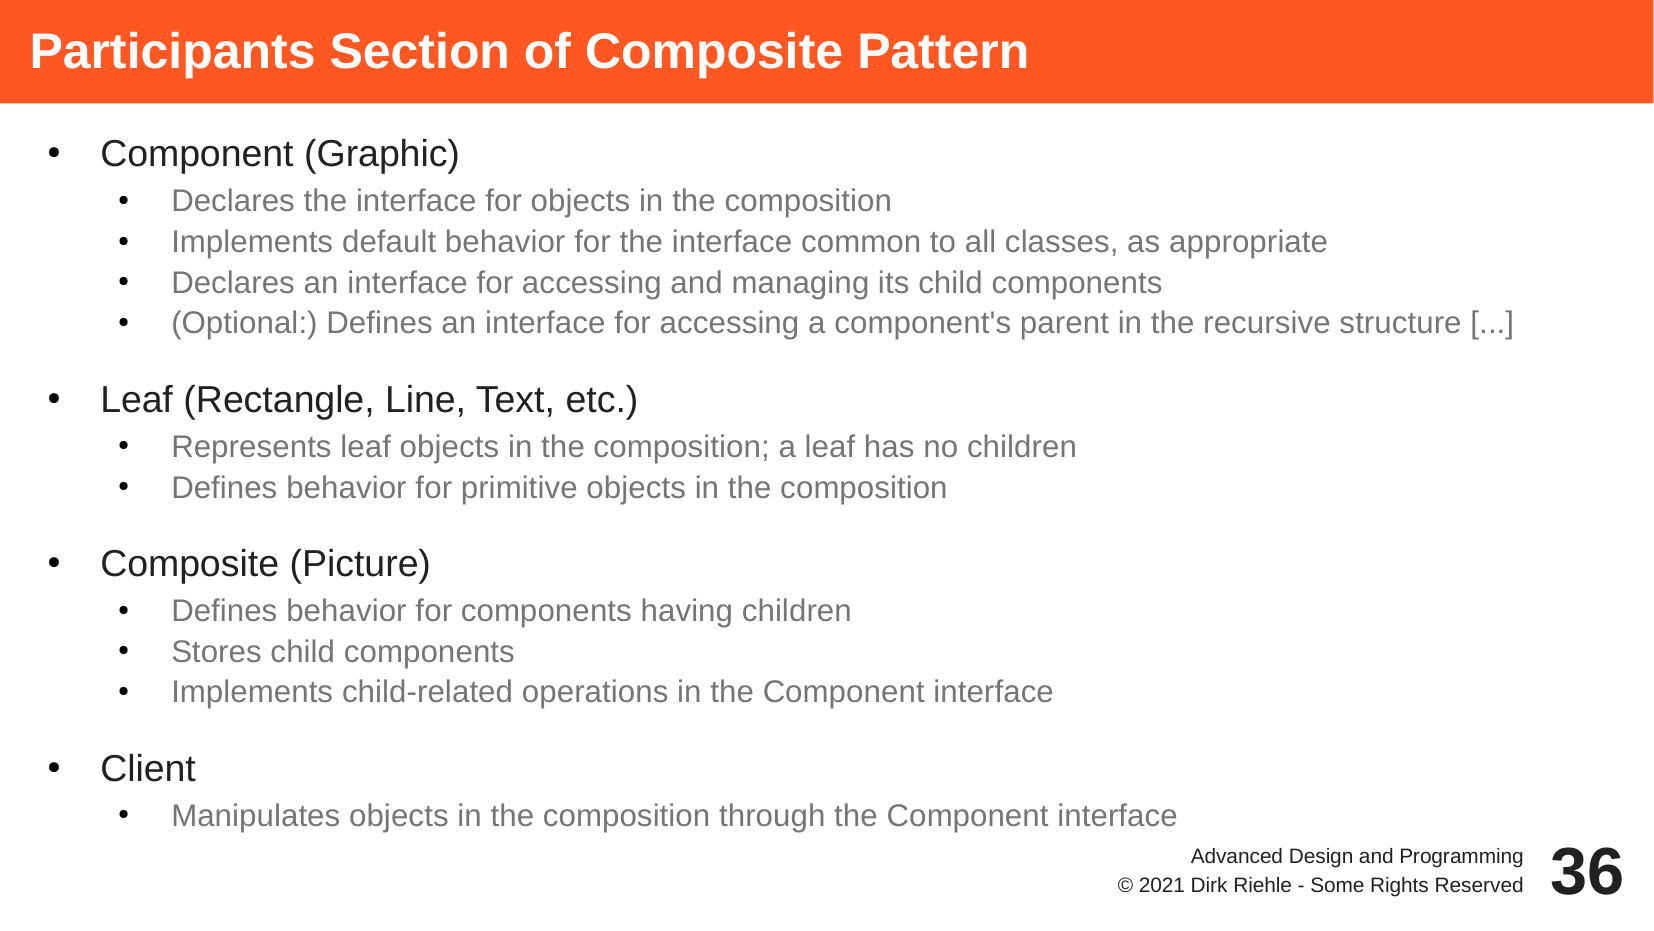

# Participants Section of Composite Pattern
Component (Graphic)
Declares the interface for objects in the composition
Implements default behavior for the interface common to all classes, as appropriate
Declares an interface for accessing and managing its child components
(Optional:) Defines an interface for accessing a component's parent in the recursive structure [...]
Leaf (Rectangle, Line, Text, etc.)
Represents leaf objects in the composition; a leaf has no children
Defines behavior for primitive objects in the composition
Composite (Picture)
Defines behavior for components having children
Stores child components
Implements child-related operations in the Component interface
Client
Manipulates objects in the composition through the Component interface
Advanced Design and Programming
36
© 2021 Dirk Riehle - Some Rights Reserved